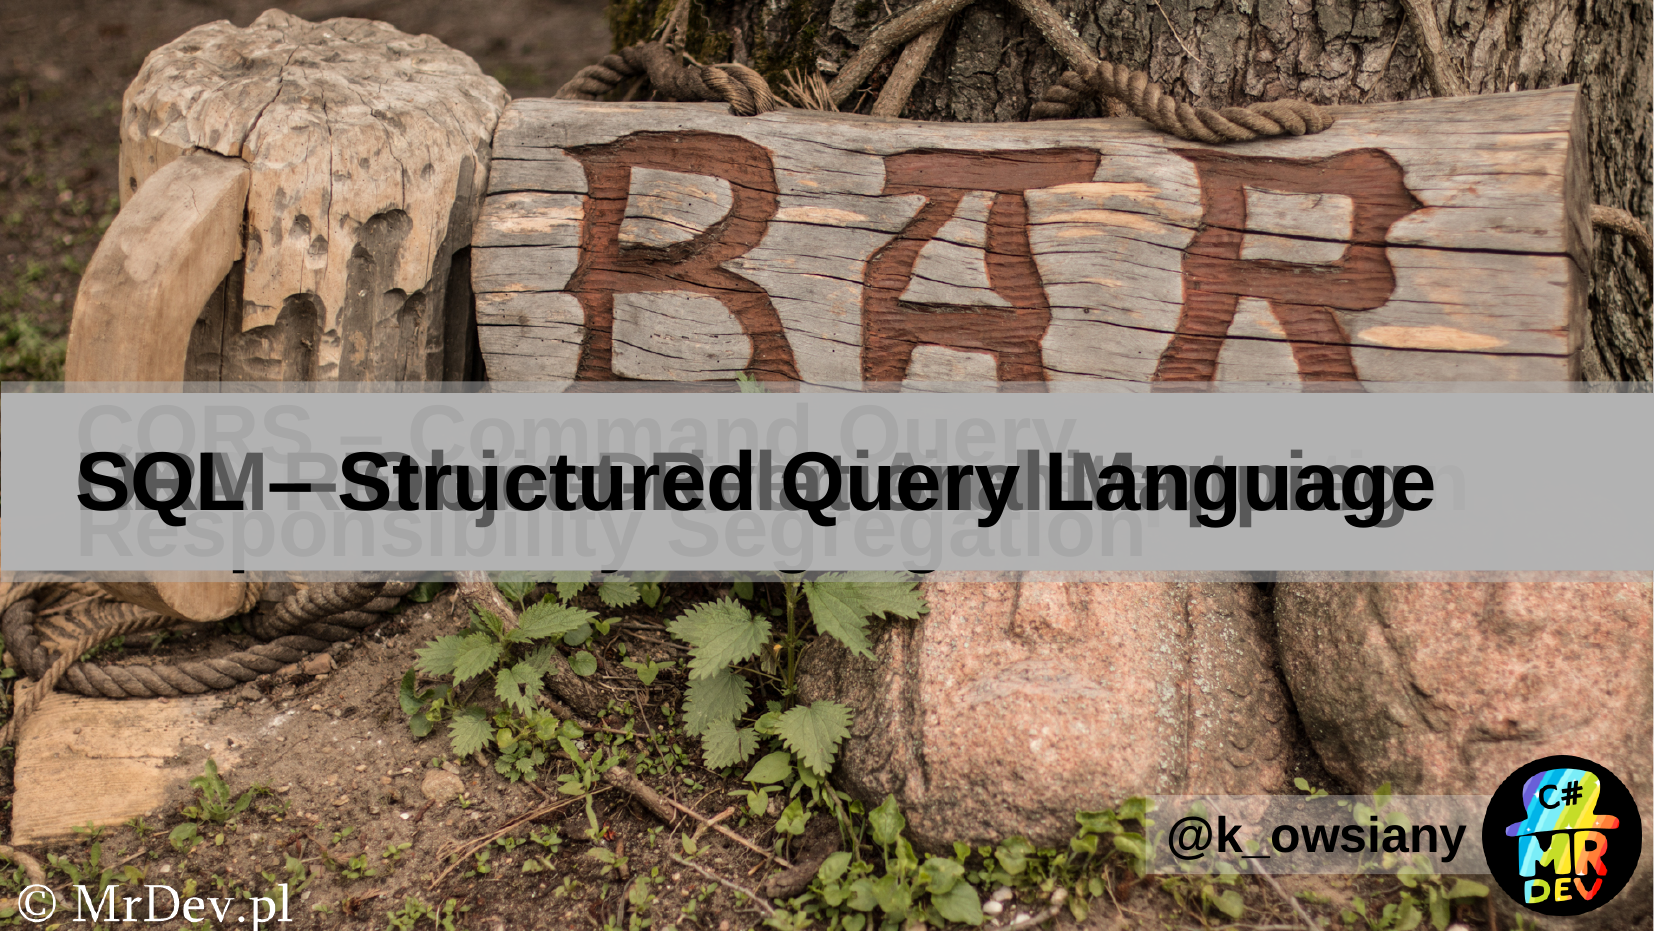

CQRS – Command Query Responsibility Segregation
DRY – Don’t Repeat Yourself
KISS – Keep It Simple Stupid
YAGNI – You Aren’t Gonna Need It
BDD – Behavior-Driven Development
TDD – Test-Driven Development
UNIWERSALNE UMIEJĘTNOŚCI
DDD – Domain-Driven Design
SOLID – SRP-OCP-LSP-ISP-DIP
ES – Event Sourcing
ES – Event Store
ES – Event Storming
CQS – Command Query Separation
RX – Reactive Extensions
EDA – Event-Driven Architecture
ORM – Object-Relational Mapping
SQL – Structured Query Language
@k_owsiany